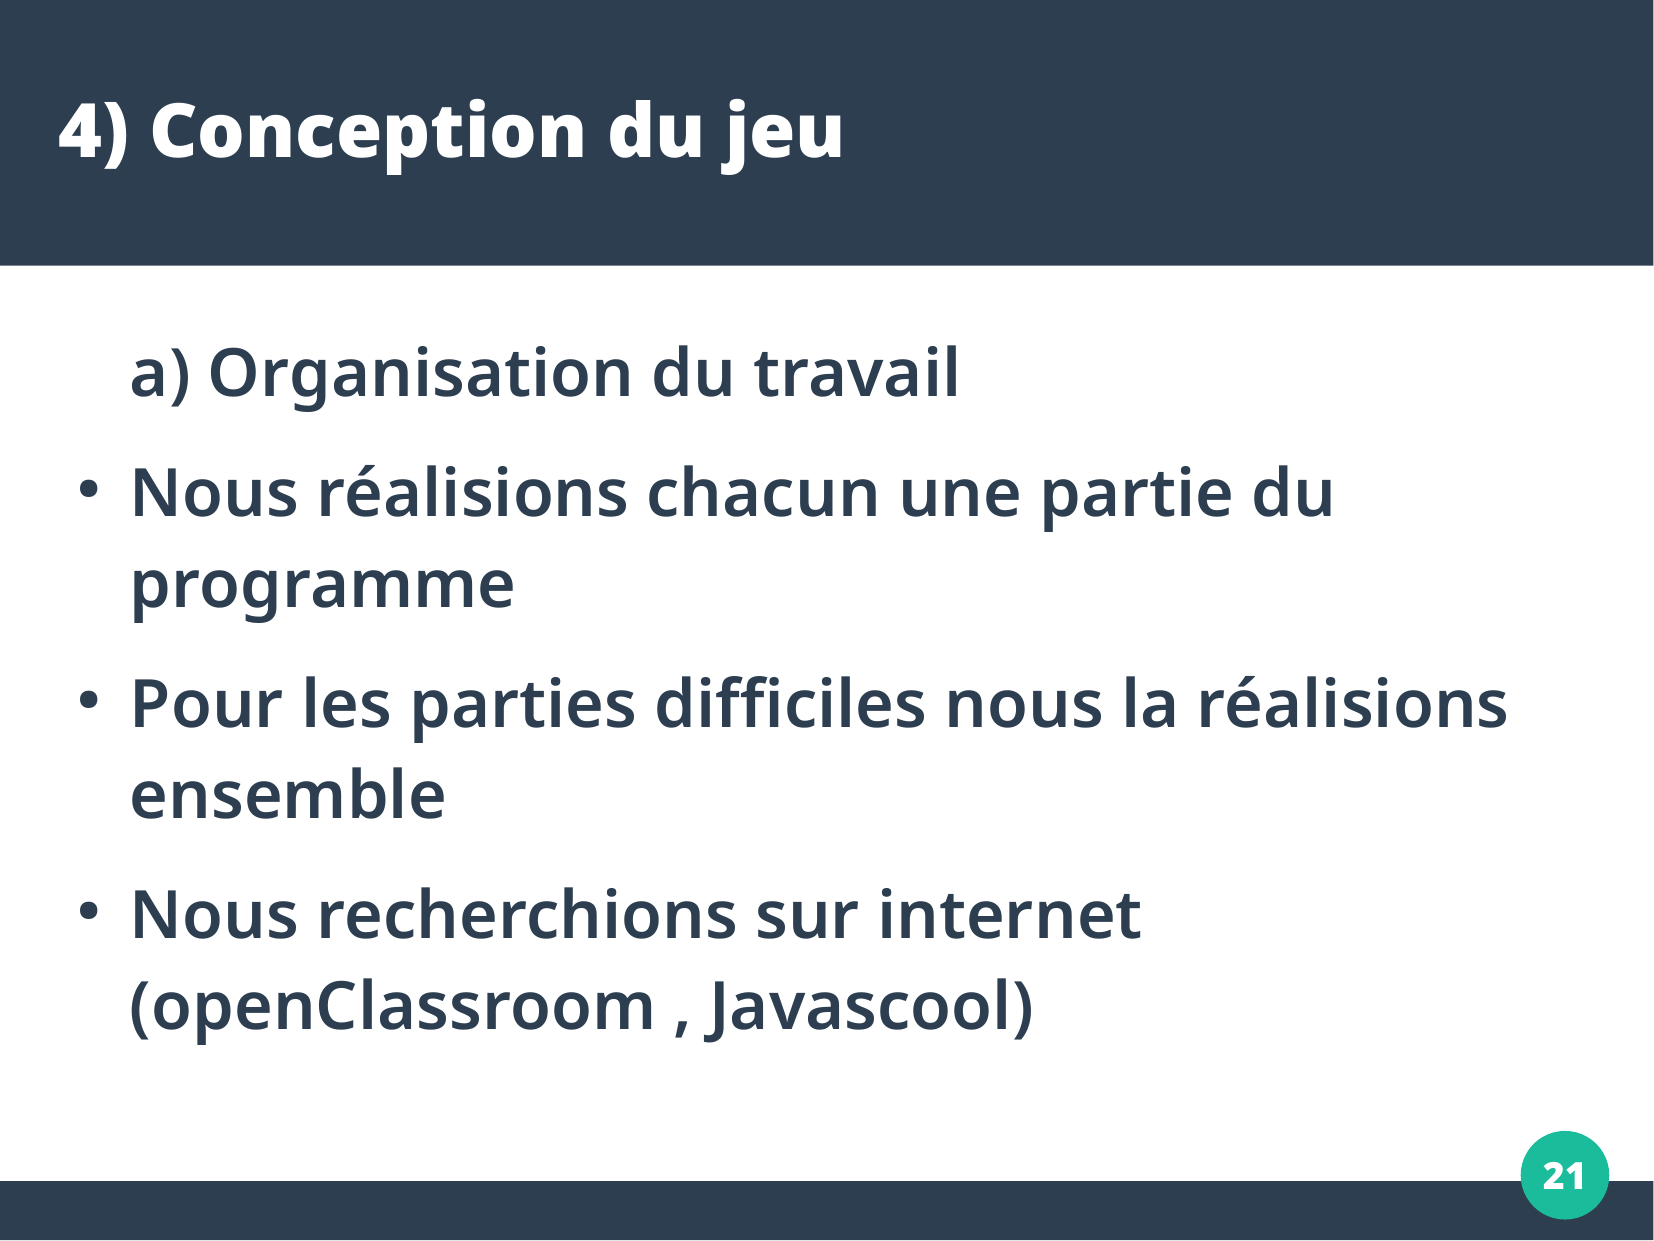

# 4) Conception du jeu
a) Organisation du travail
Nous réalisions chacun une partie du programme
Pour les parties difficiles nous la réalisions ensemble
Nous recherchions sur internet (openClassroom , Javascool)
21